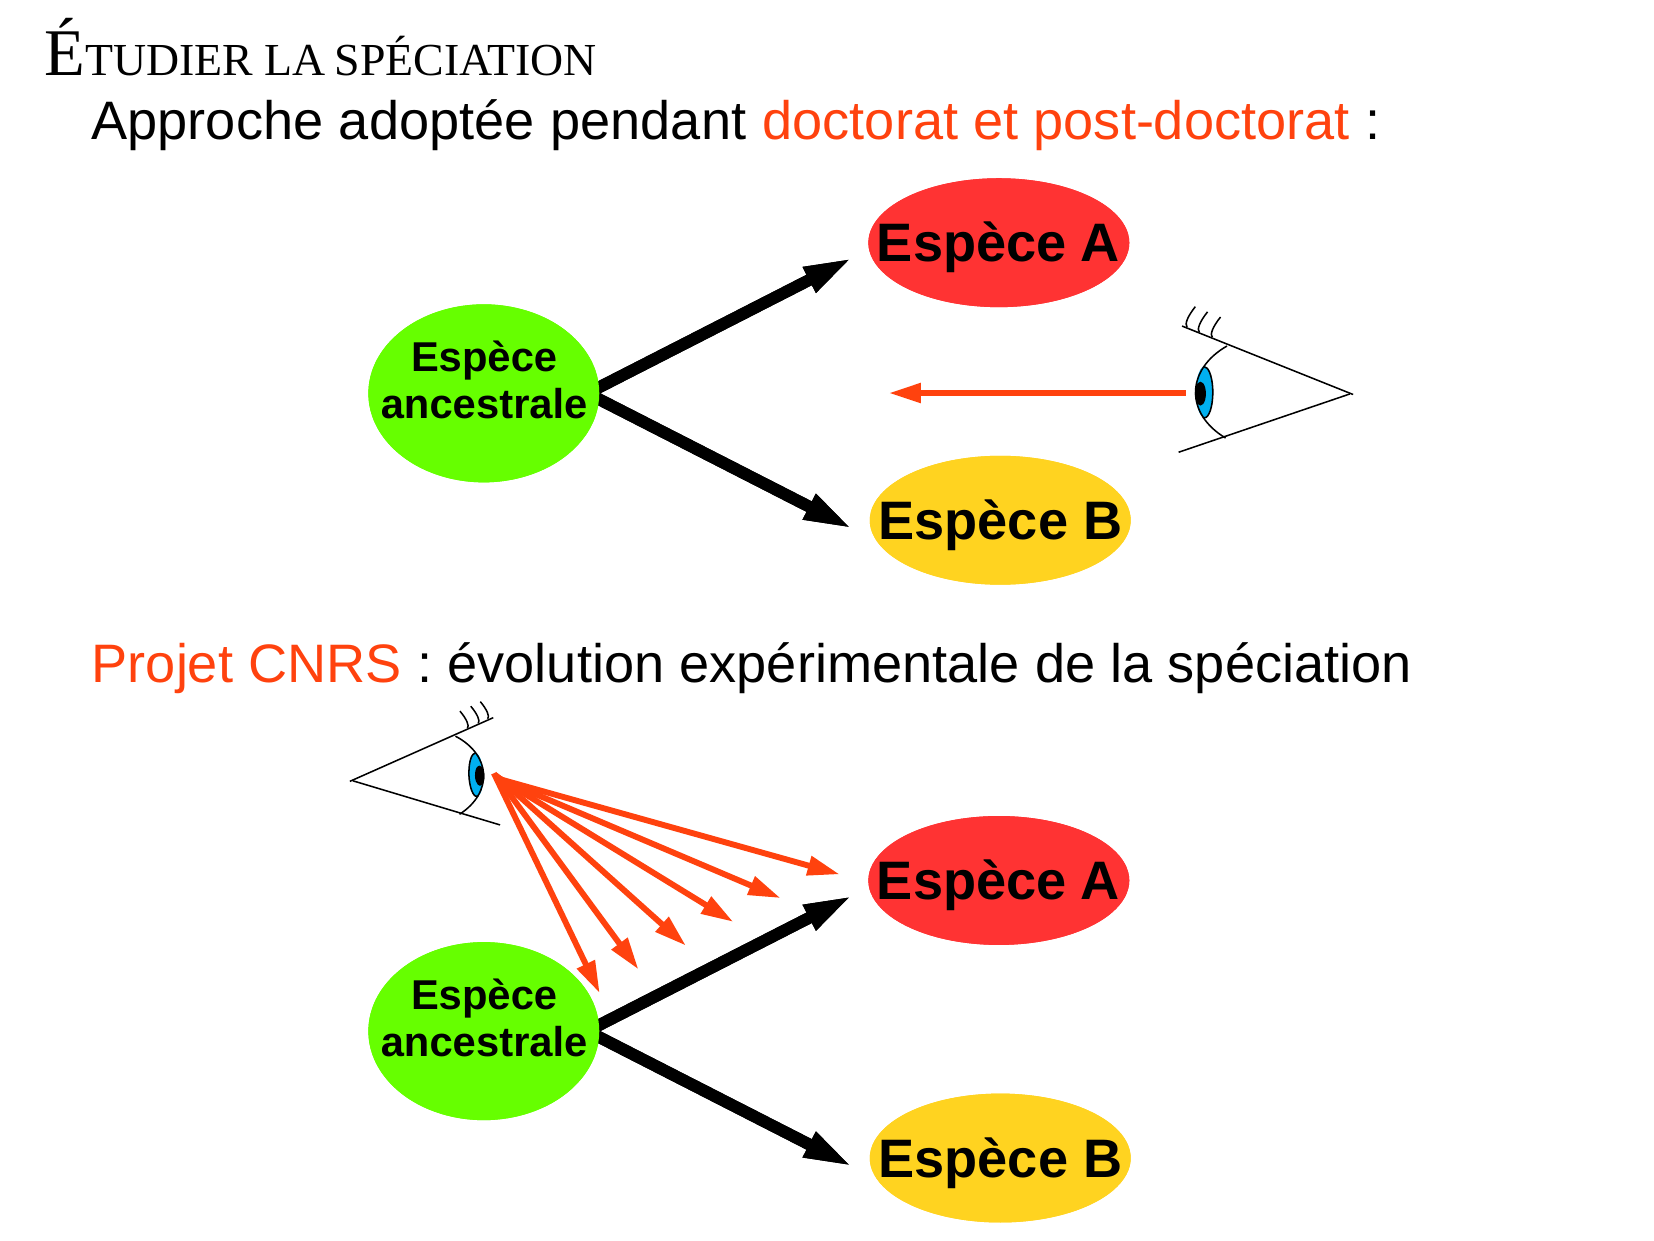

ÉTUDIER LA SPÉCIATION
Approche adoptée pendant doctorat et post-doctorat :
Espèce A
Espèce A
Espèce
ancestrale
Espèce
ancestrale
Espèce B
Espèce B
Projet CNRS : évolution expérimentale de la spéciation
Espèce A
Espèce A
Espèce
ancestrale
Espèce
ancestrale
Espèce B
Espèce B